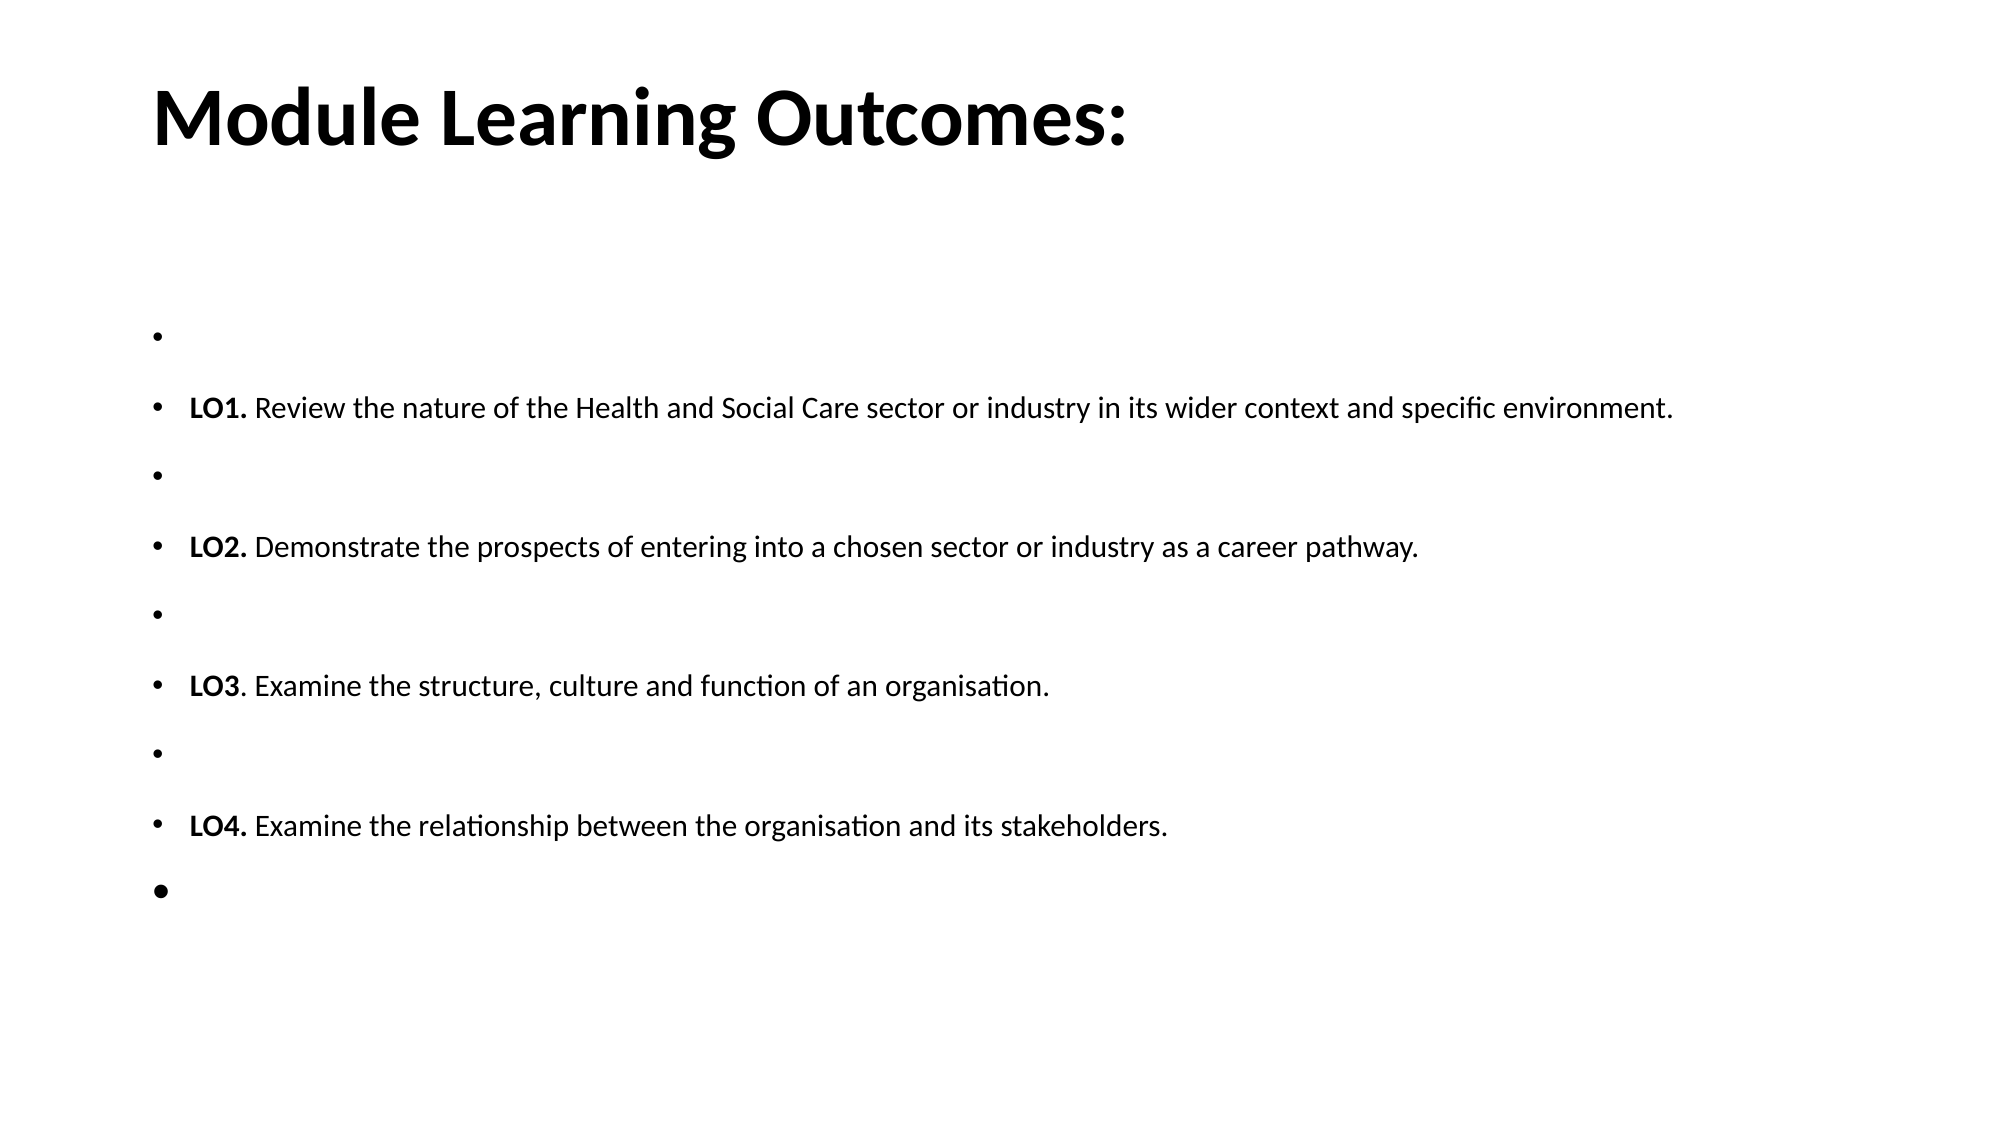

# Module Learning Outcomes:
LO1. Review the nature of the Health and Social Care sector or industry in its wider context and specific environment.
LO2. Demonstrate the prospects of entering into a chosen sector or industry as a career pathway.
LO3. Examine the structure, culture and function of an organisation.
LO4. Examine the relationship between the organisation and its stakeholders.